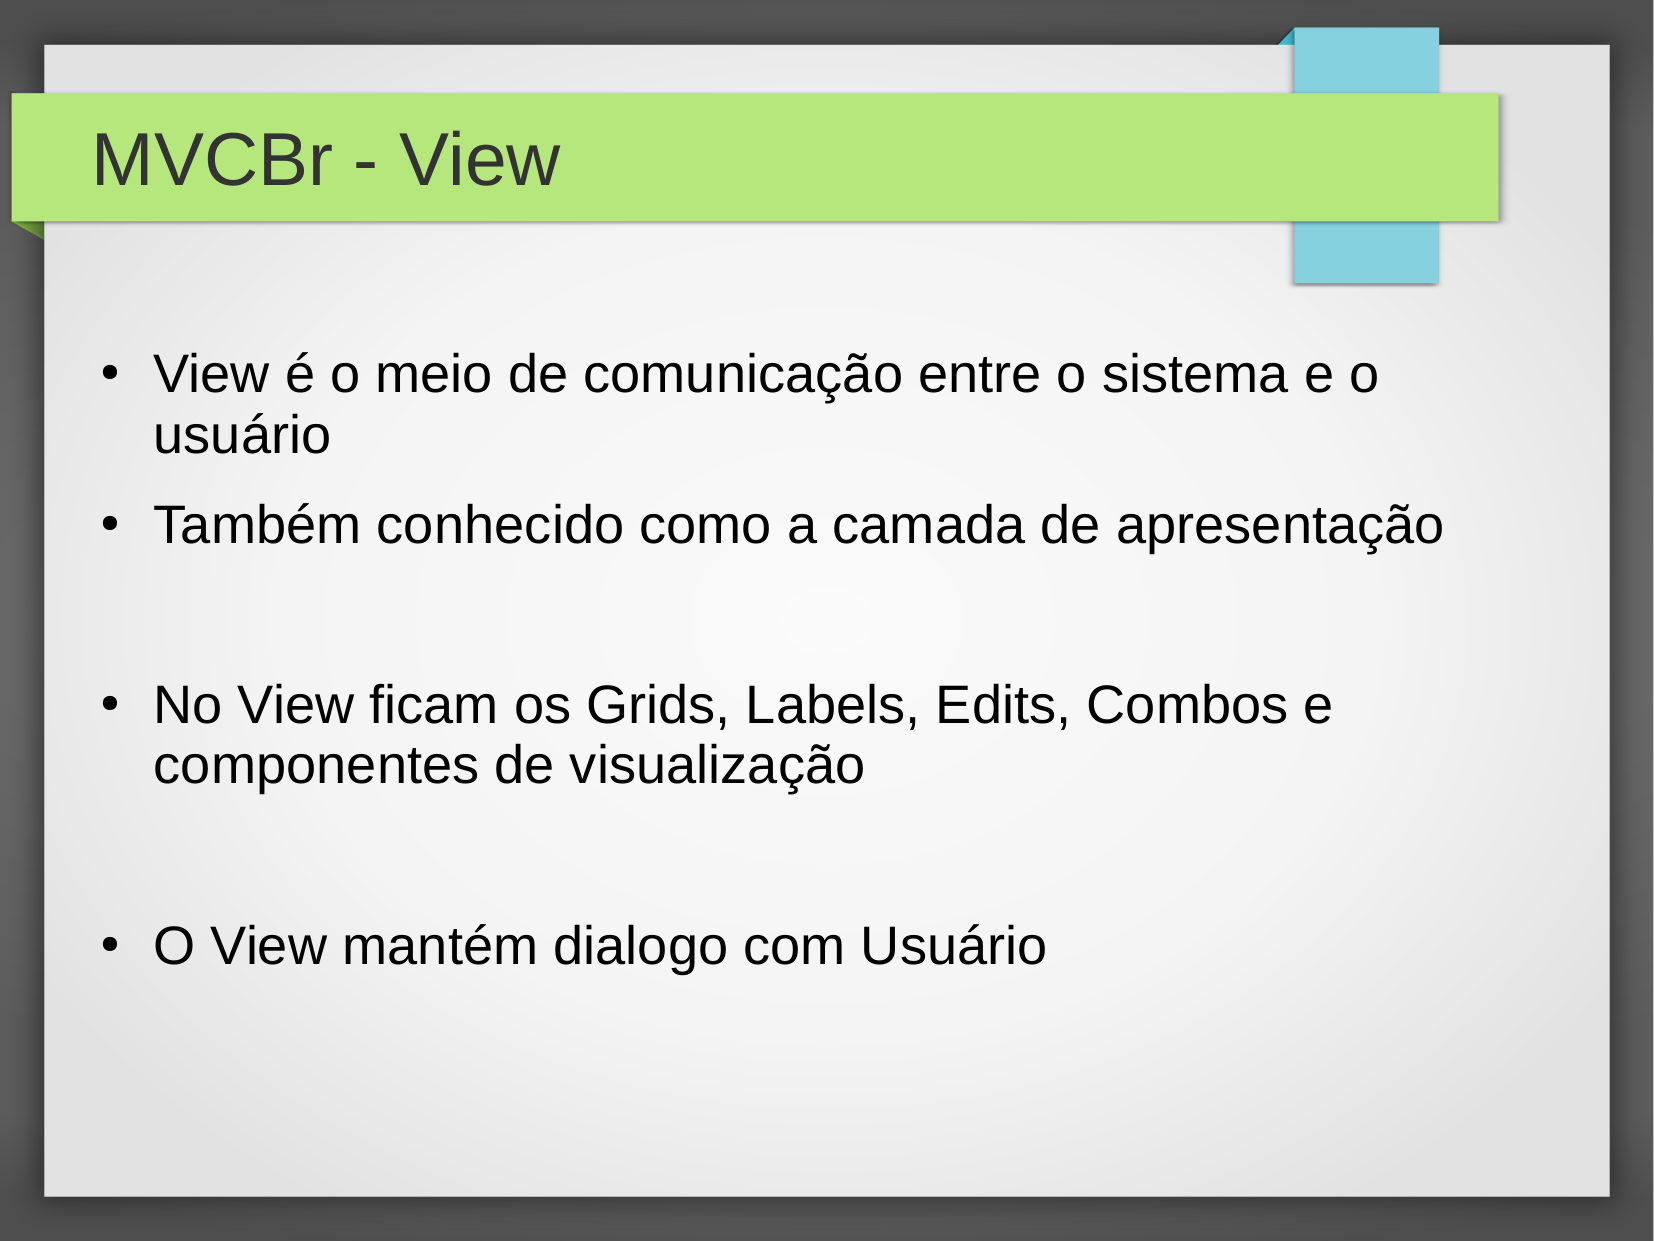

# MVCBr - View
View é o meio de comunicação entre o sistema e o usuário
Também conhecido como a camada de apresentação
No View ficam os Grids, Labels, Edits, Combos e componentes de visualização
O View mantém dialogo com Usuário